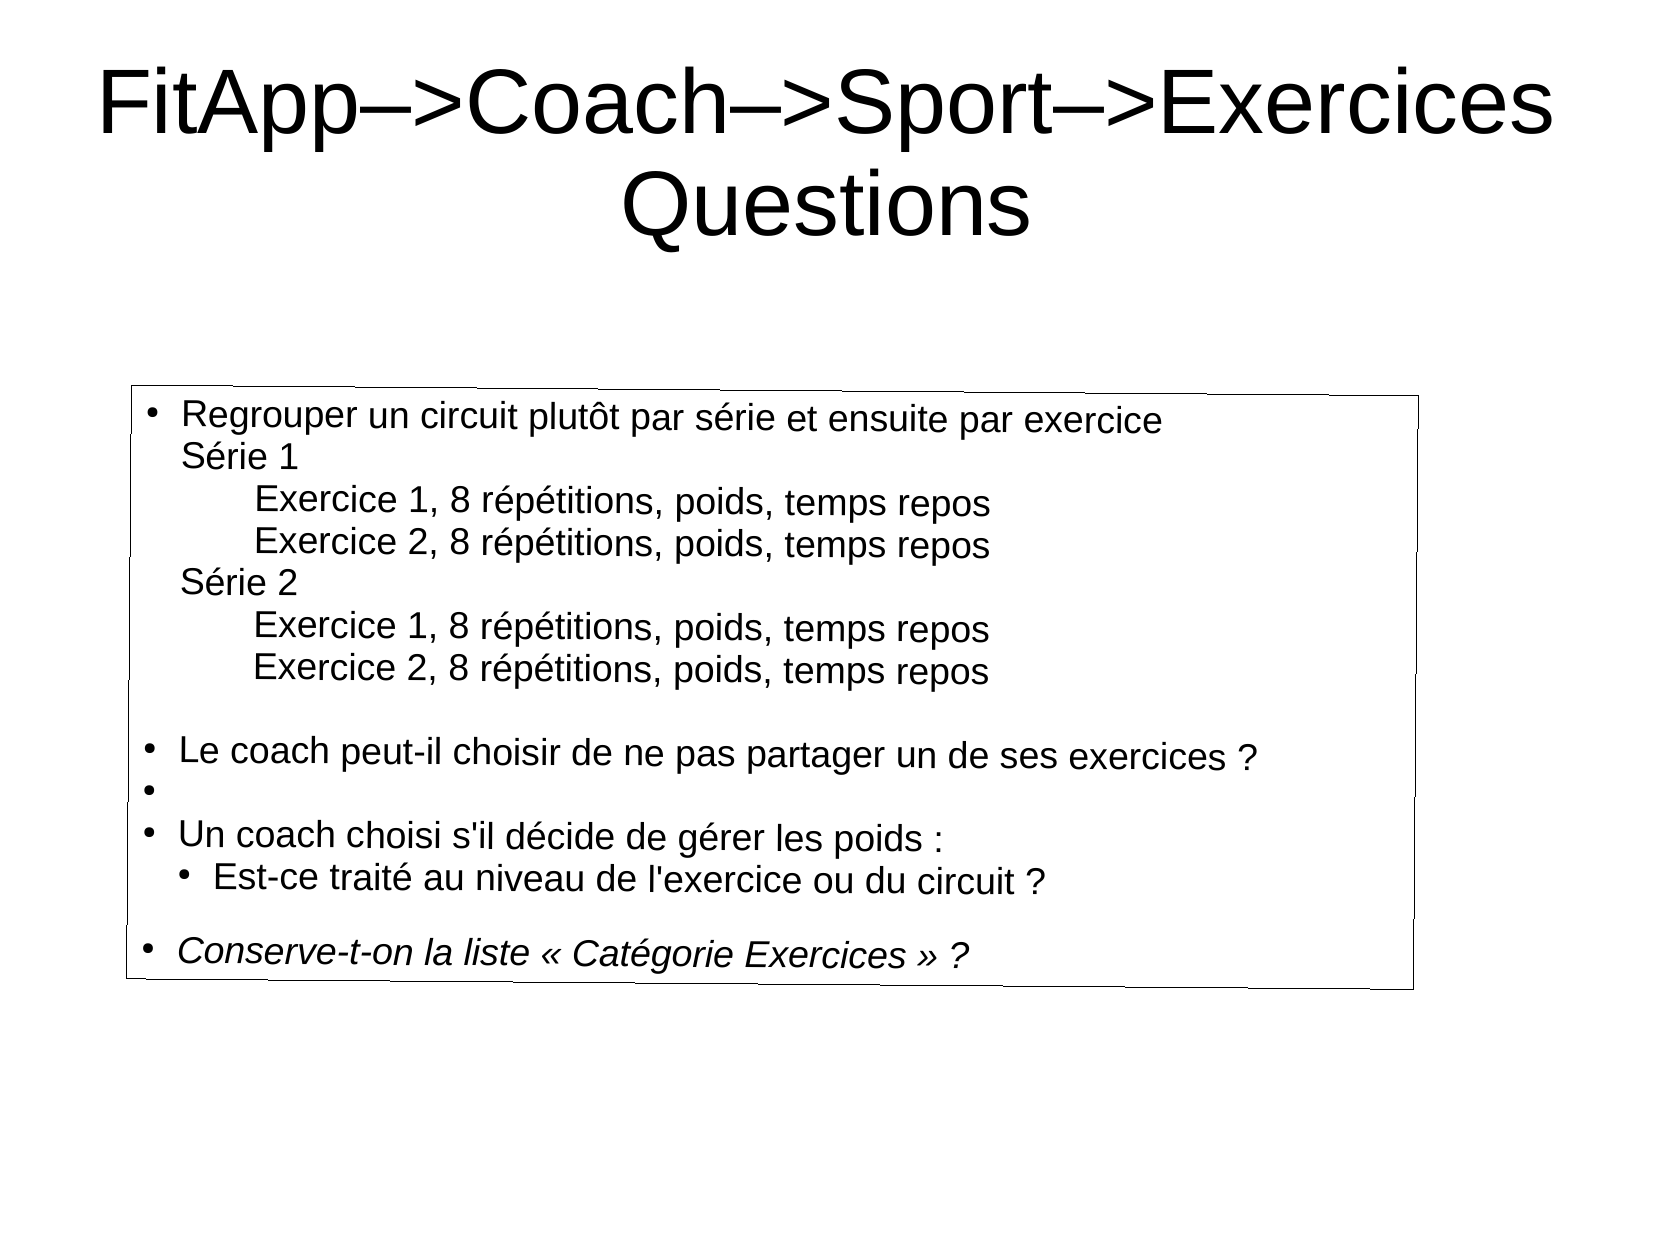

# FitApp–>Coach–>Sport–>Exercices Questions
Regrouper un circuit plutôt par série et ensuite par exercice
Série 1
	Exercice 1, 8 répétitions, poids, temps repos
	Exercice 2, 8 répétitions, poids, temps repos
Série 2
	Exercice 1, 8 répétitions, poids, temps repos
	Exercice 2, 8 répétitions, poids, temps repos
Le coach peut-il choisir de ne pas partager un de ses exercices ?
Un coach choisi s'il décide de gérer les poids :
Est-ce traité au niveau de l'exercice ou du circuit ?
Conserve-t-on la liste « Catégorie Exercices » ?